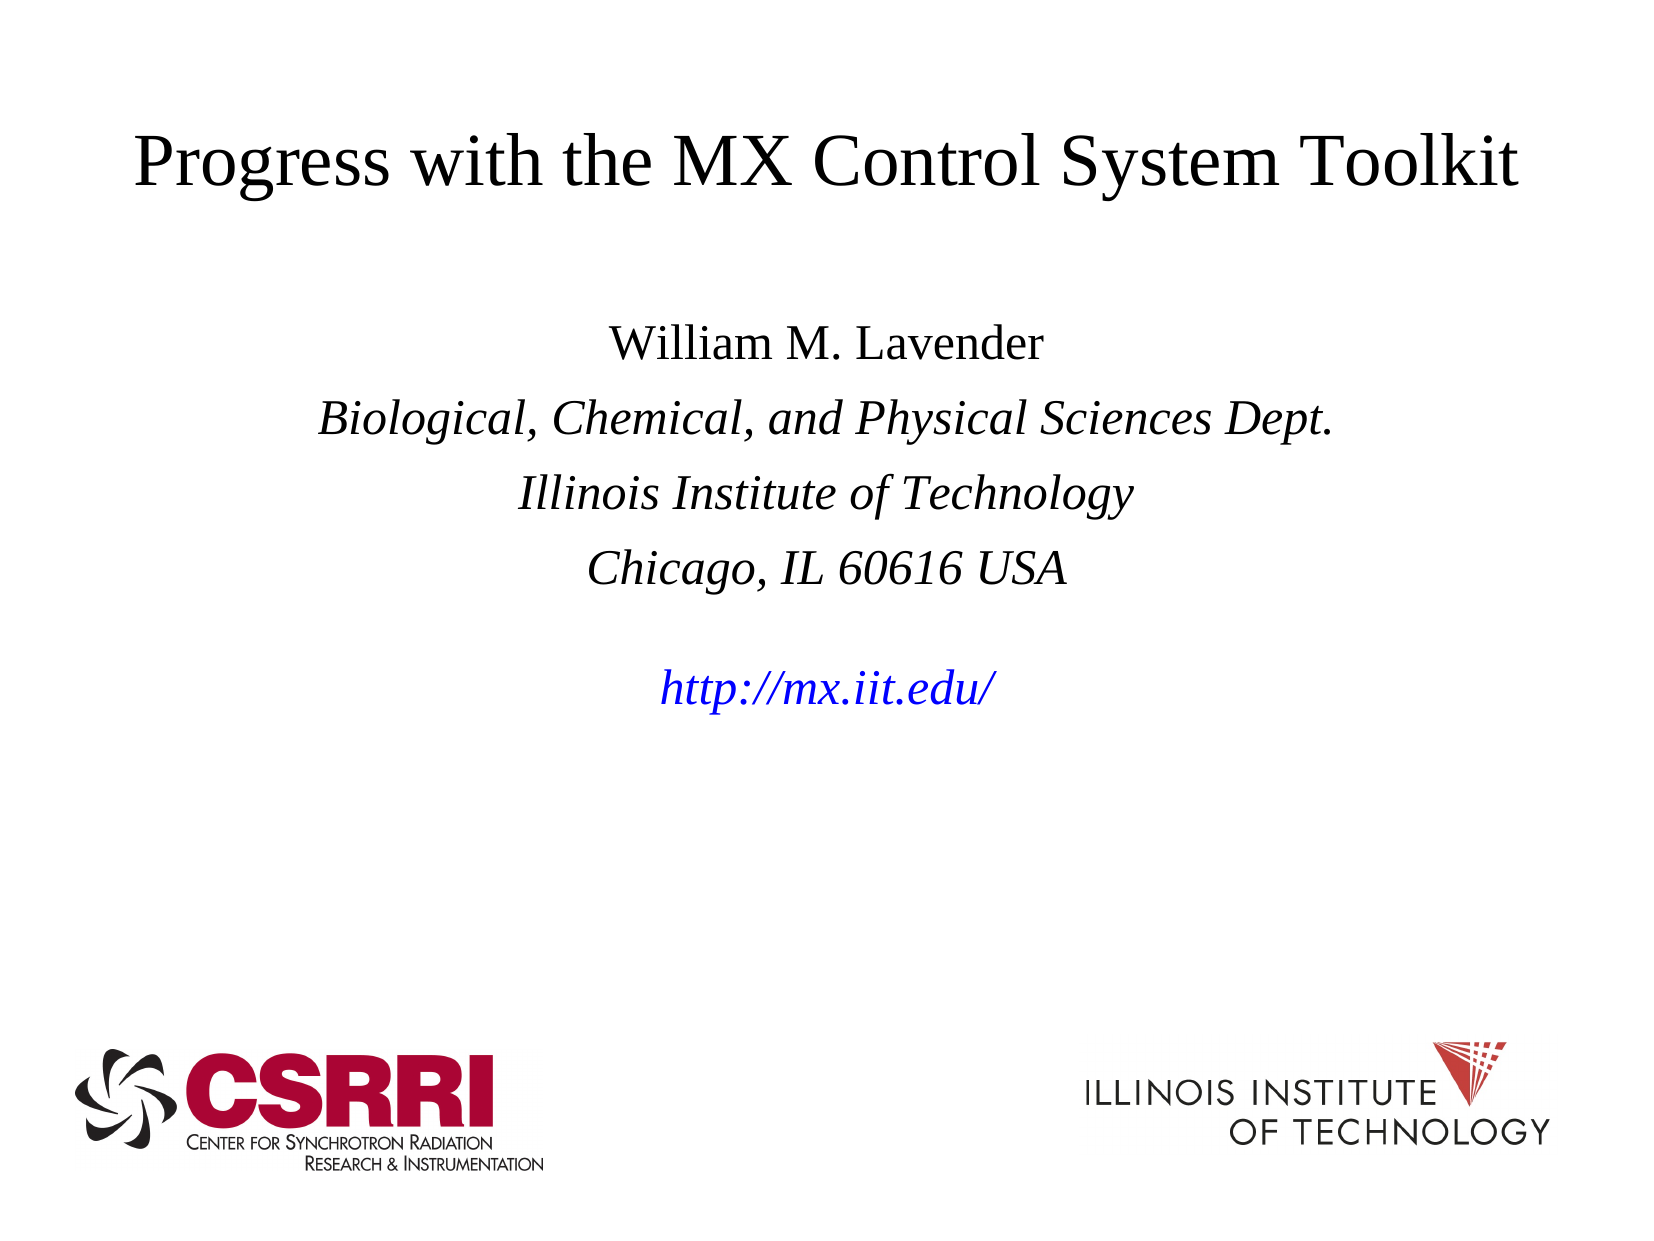

# Progress with the MX Control System Toolkit
William M. Lavender
Biological, Chemical, and Physical Sciences Dept.
Illinois Institute of Technology
Chicago, IL 60616 USA
http://mx.iit.edu/